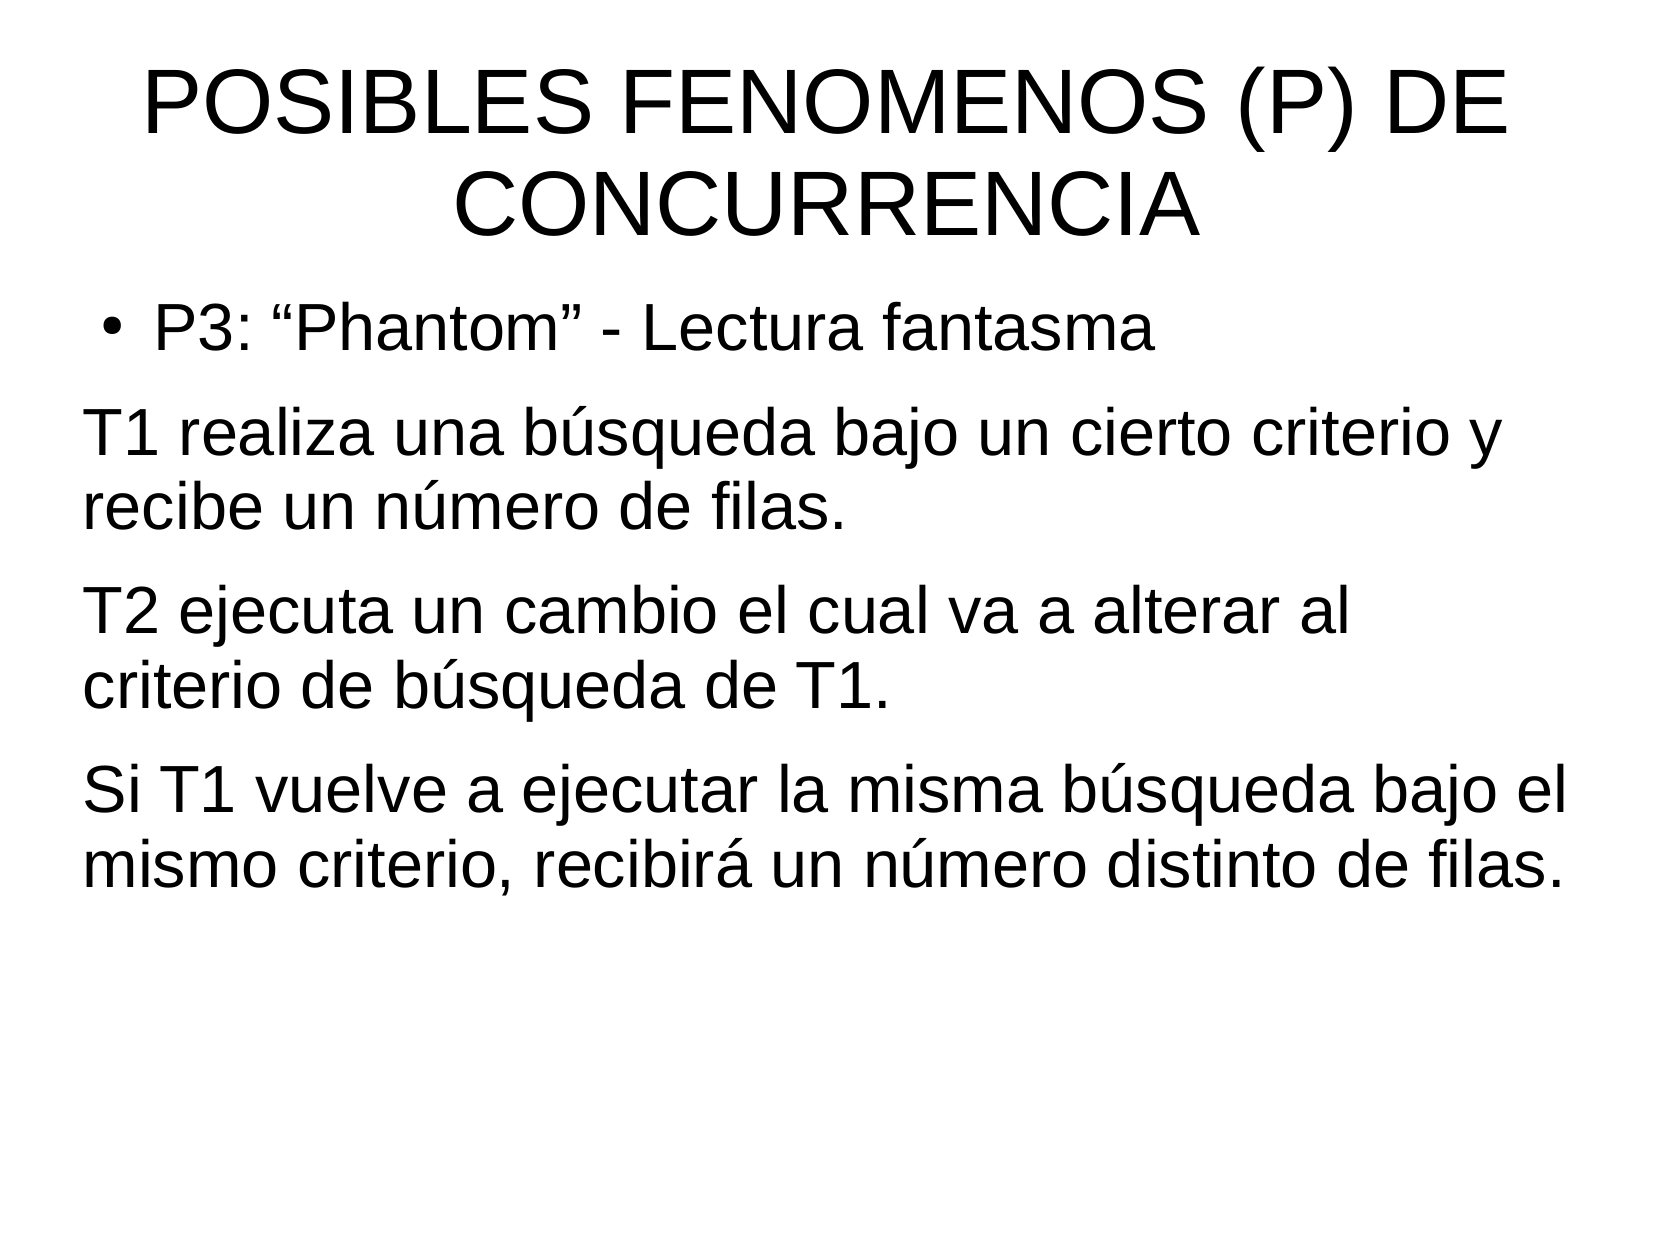

# POSIBLES FENOMENOS (P) DE CONCURRENCIA
P3: “Phantom” - Lectura fantasma
T1 realiza una búsqueda bajo un cierto criterio y recibe un número de filas.
T2 ejecuta un cambio el cual va a alterar al criterio de búsqueda de T1.
Si T1 vuelve a ejecutar la misma búsqueda bajo el mismo criterio, recibirá un número distinto de filas.